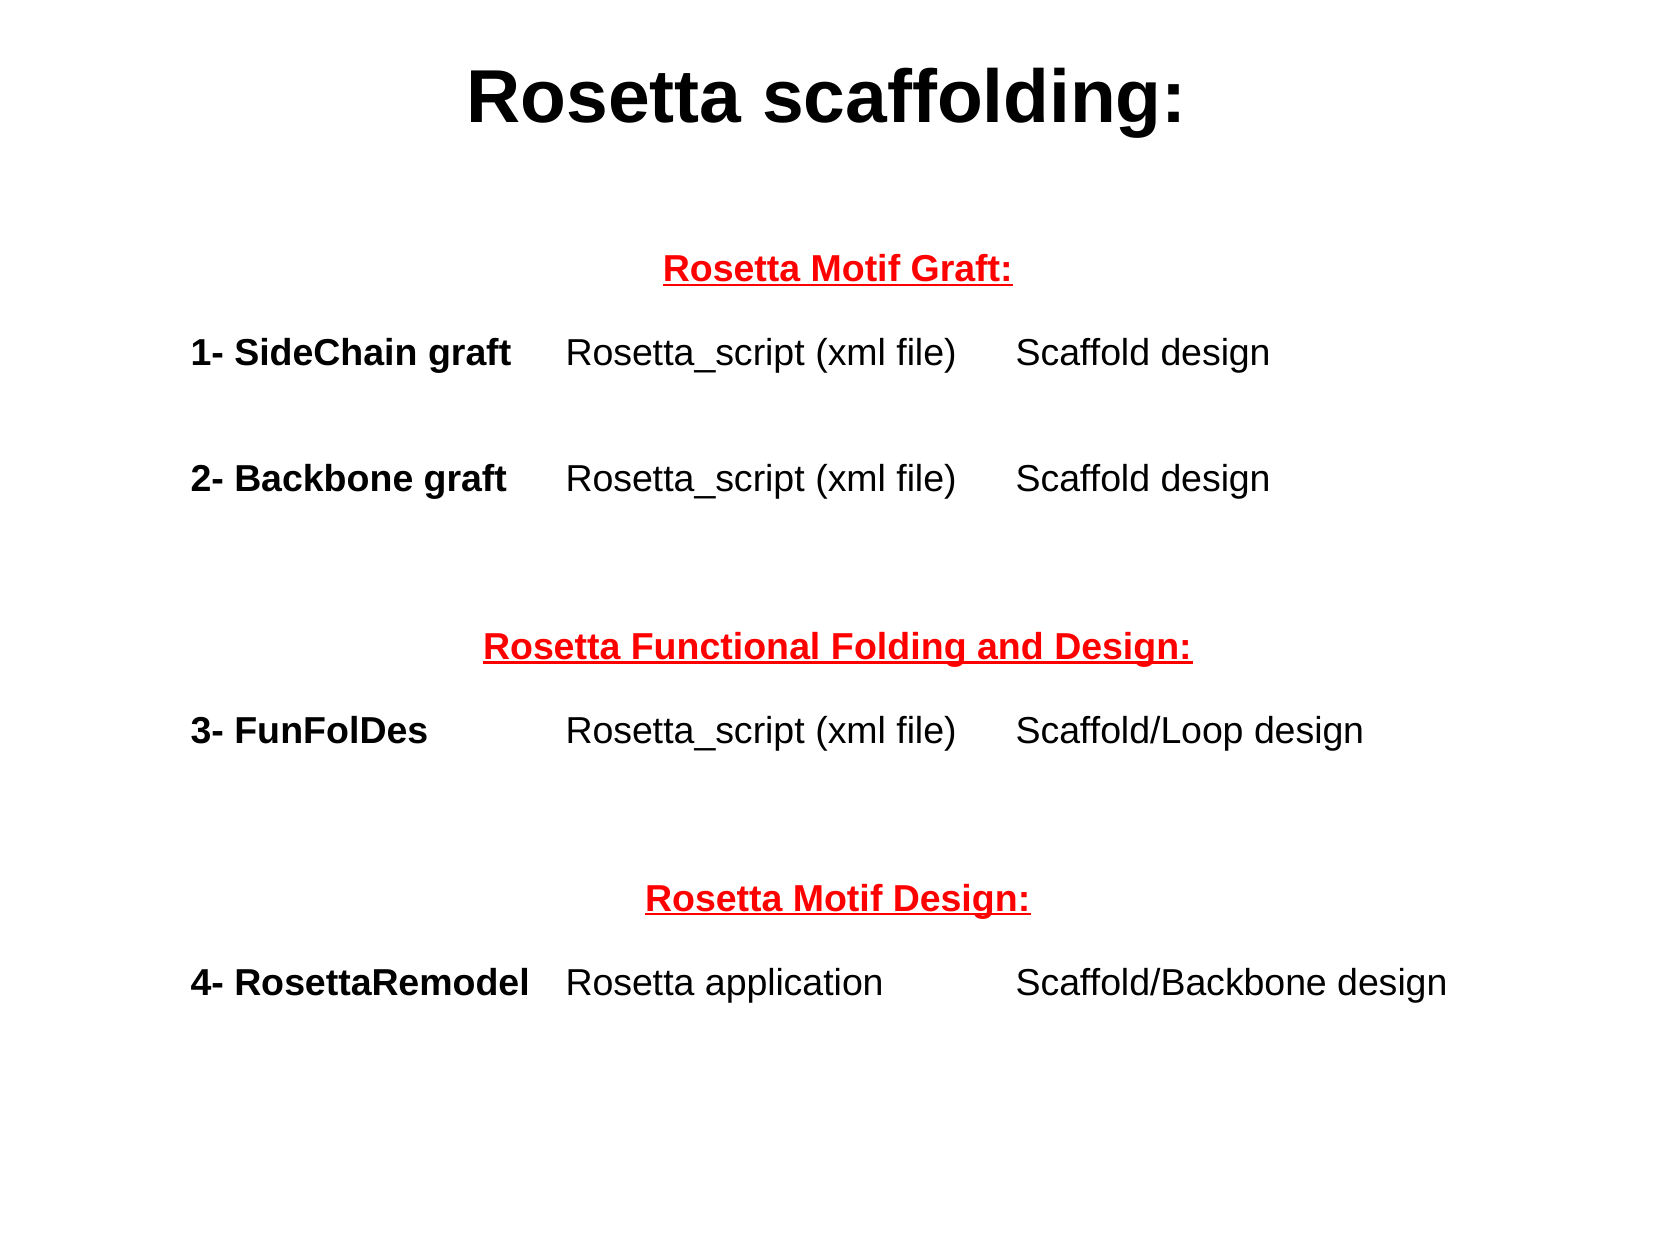

Rosetta scaffolding:
Rosetta Motif Graft:
1- SideChain graft	Rosetta_script (xml file)	Scaffold design
2- Backbone graft 	Rosetta_script (xml file)	Scaffold design
Rosetta Functional Folding and Design:
3- FunFolDes		Rosetta_script (xml file)	Scaffold/Loop design
Rosetta Motif Design:
4- RosettaRemodel	Rosetta application		Scaffold/Backbone design